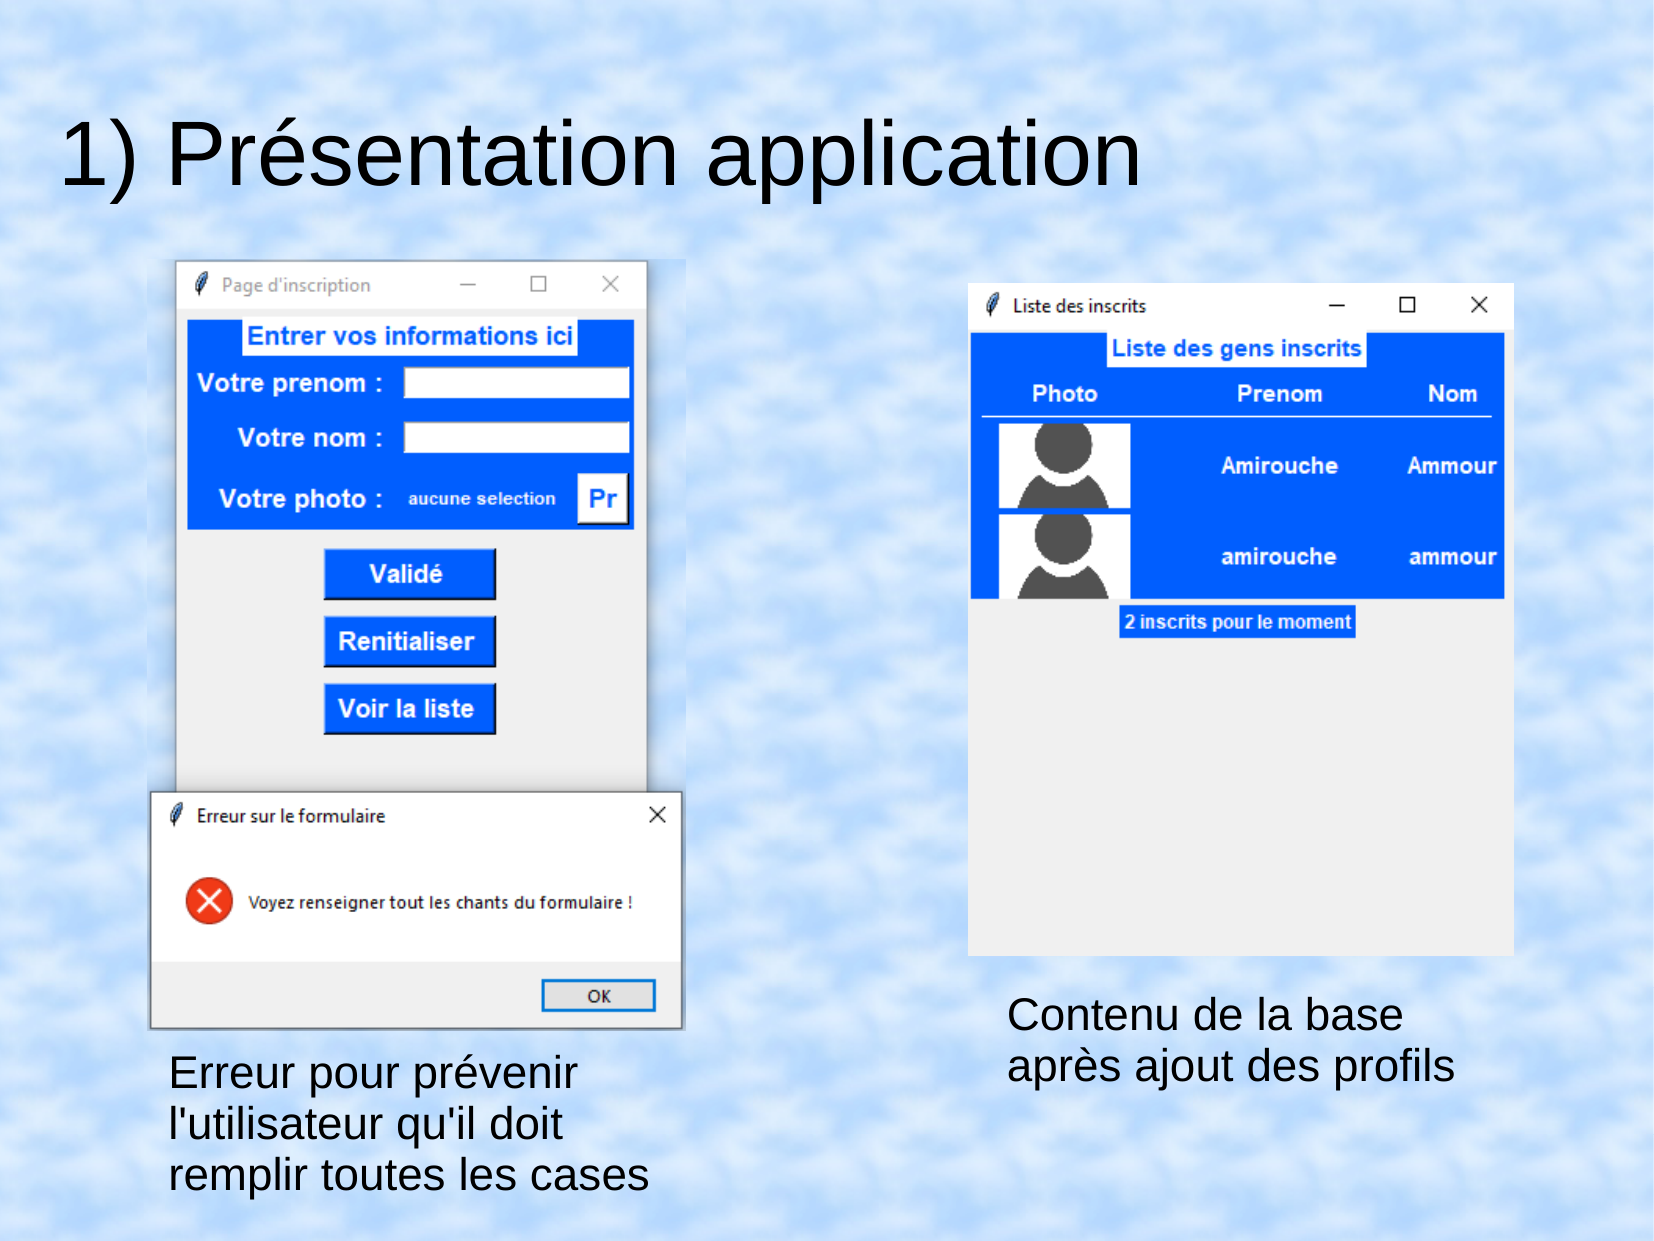

1) Présentation application
Contenu de la base après ajout des profils
Erreur pour prévenir l'utilisateur qu'il doit remplir toutes les cases